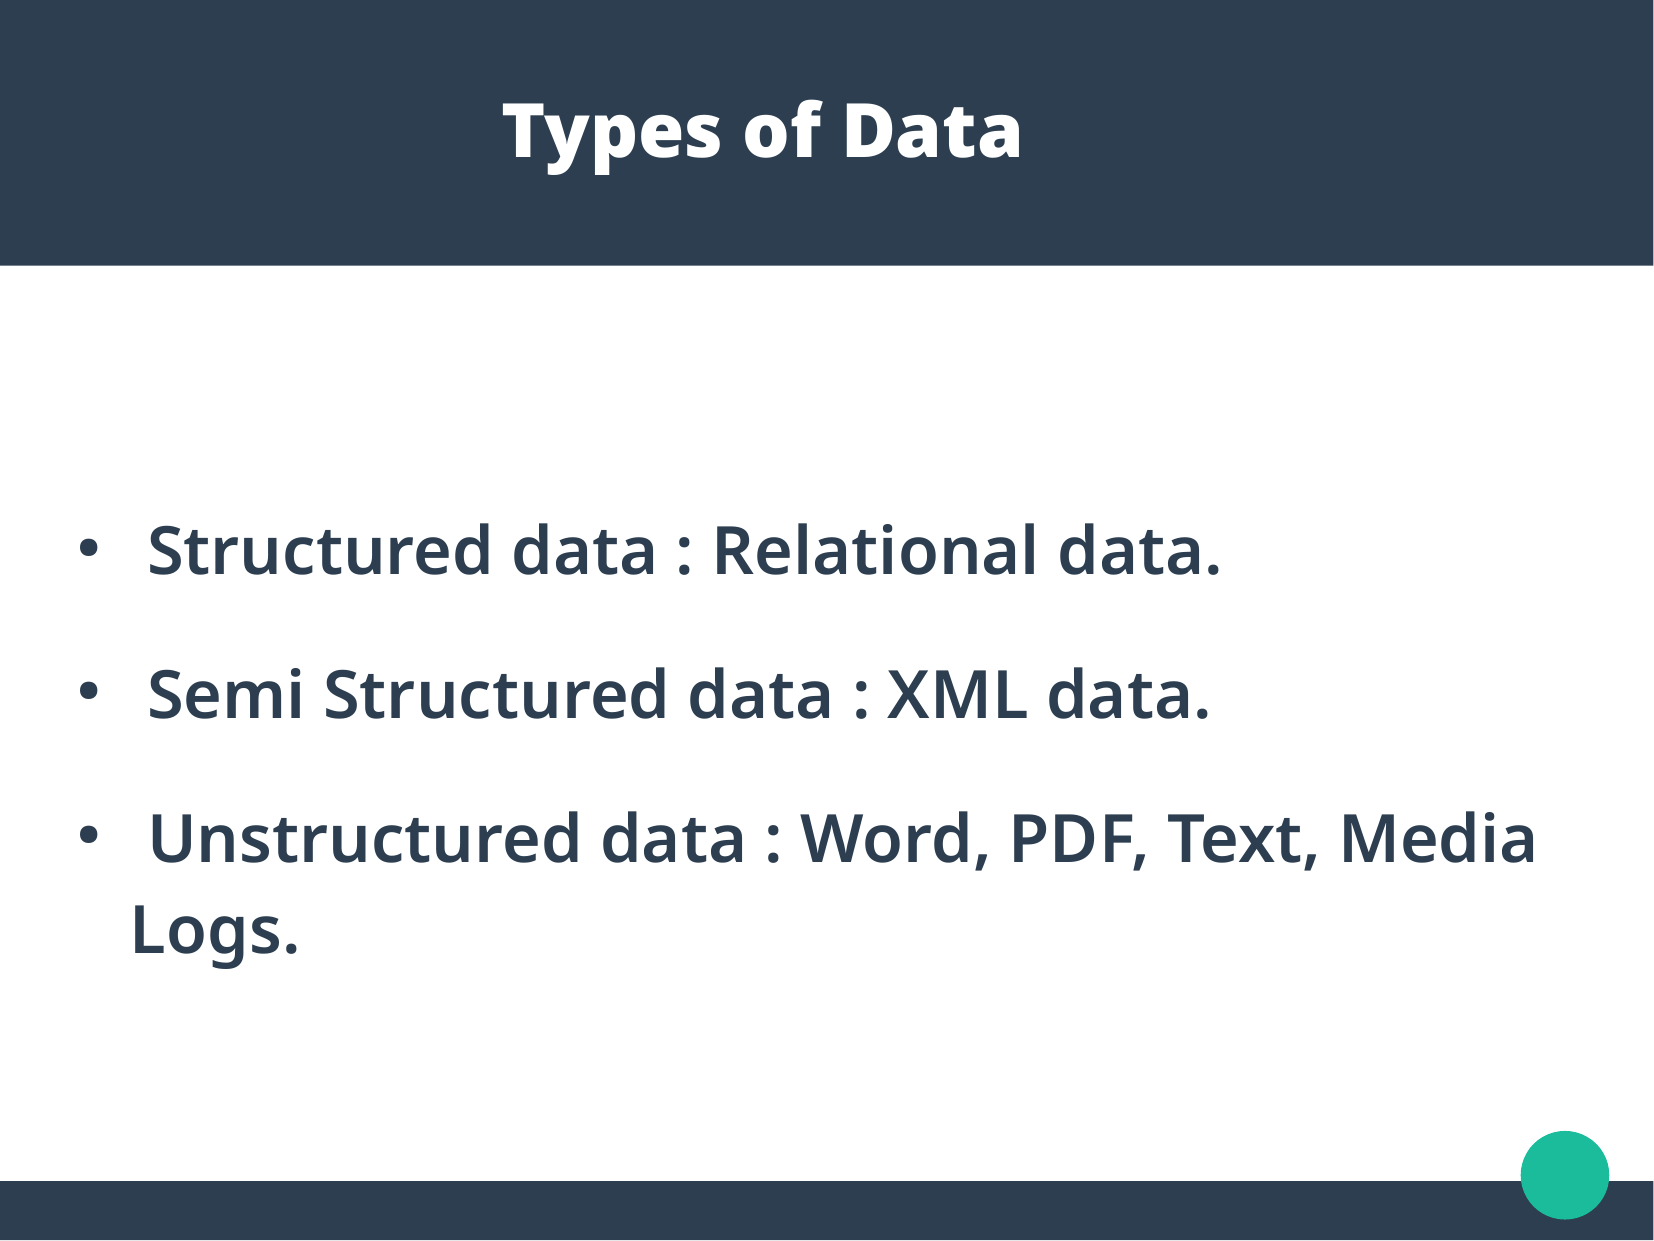

# Types of Data
 Structured data : Relational data.
 Semi Structured data : XML data.
 Unstructured data : Word, PDF, Text, Media Logs.